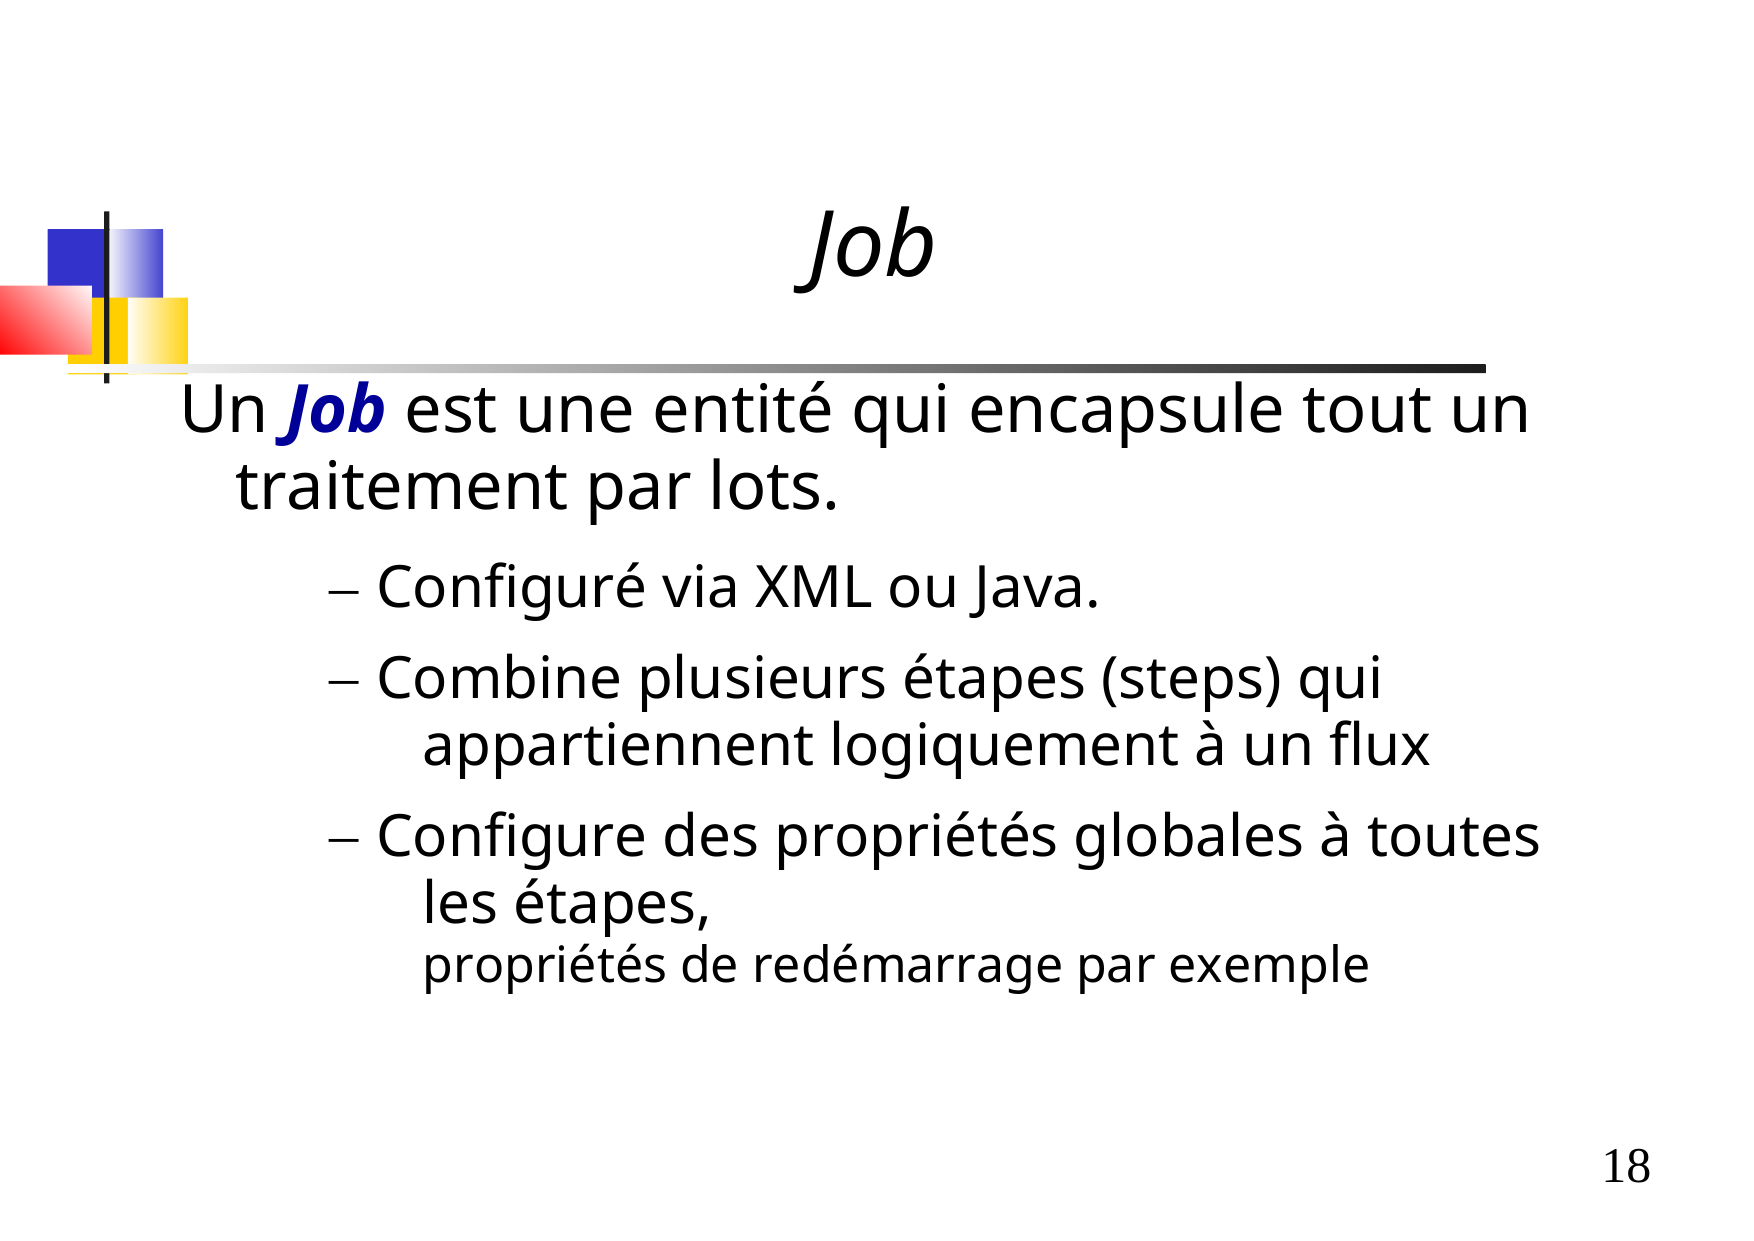

# Job
Un Job est une entité qui encapsule tout un traitement par lots.
Configuré via XML ou Java.
Combine plusieurs étapes (steps) qui appartiennent logiquement à un flux
Configure des propriétés globales à toutes les étapes,
propriétés de redémarrage par exemple